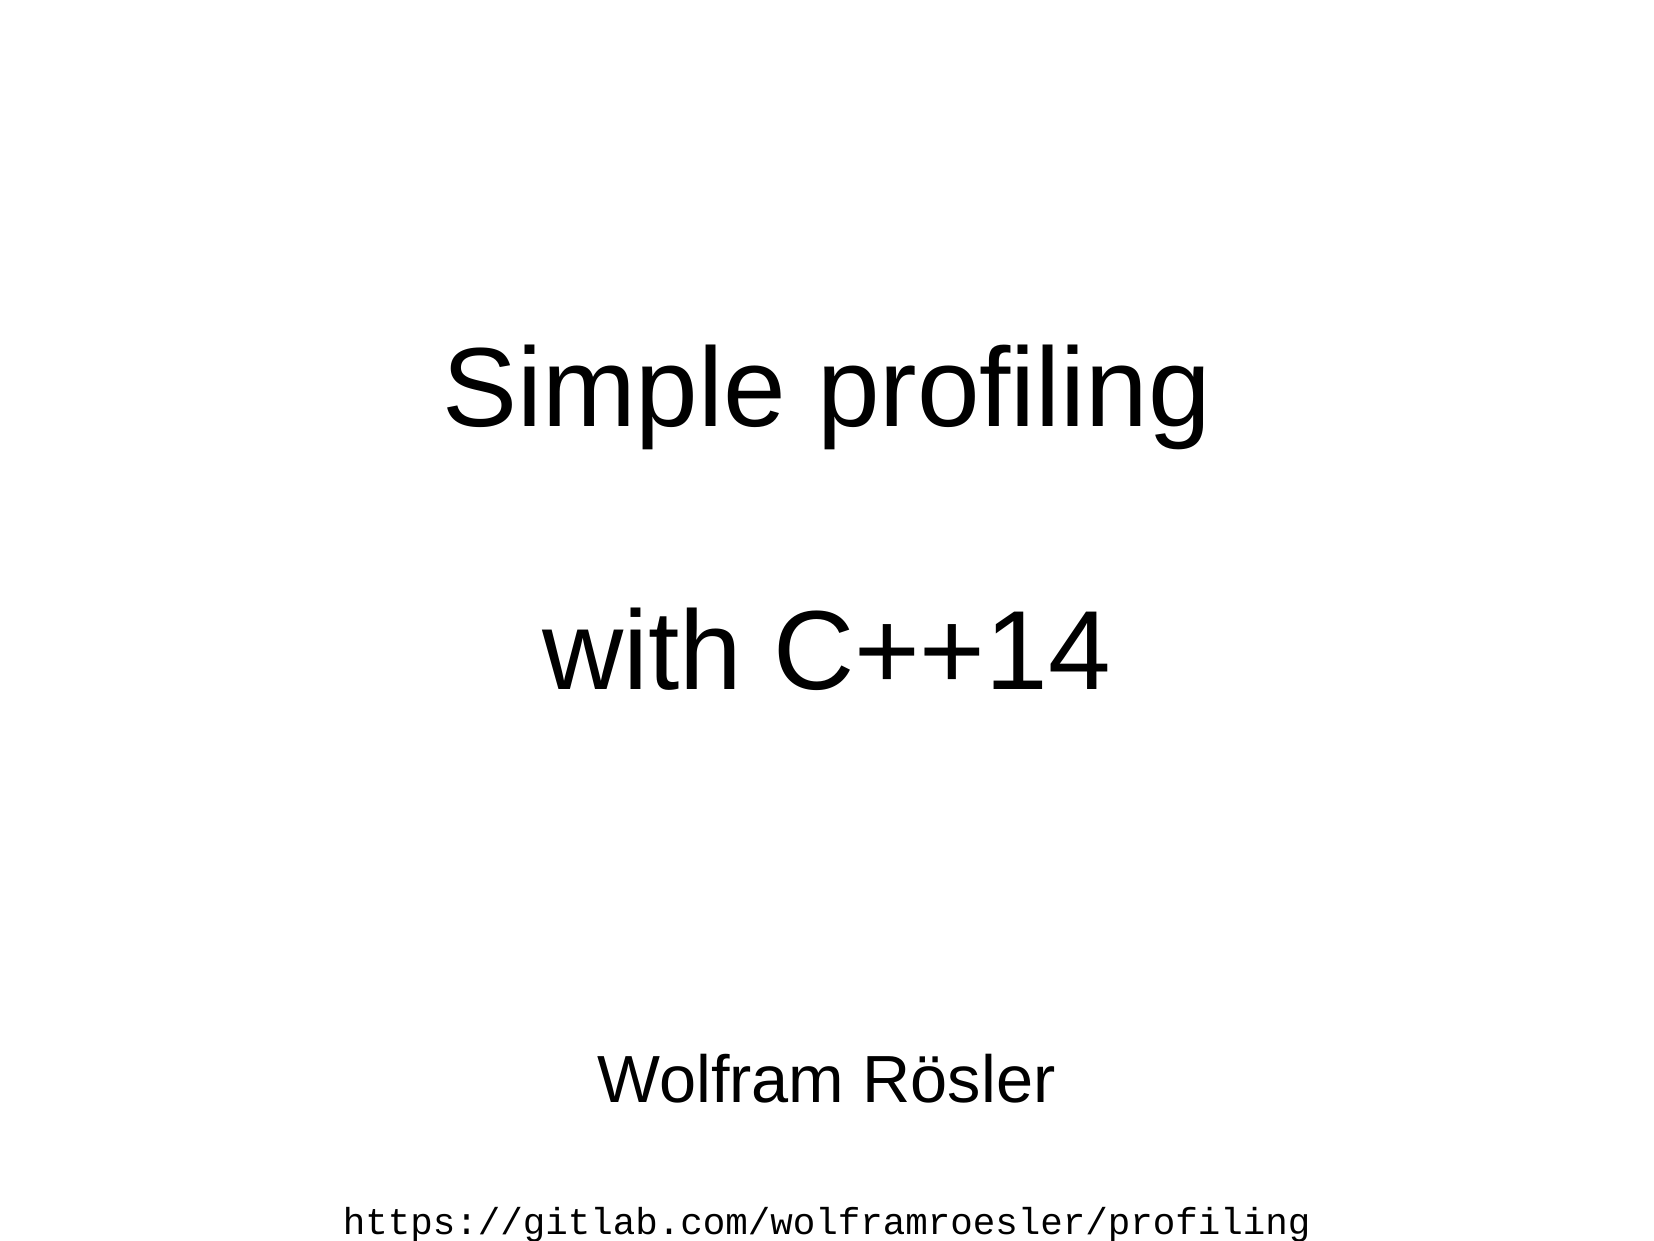

# Simple profiling
with C++14
Wolfram Rösler
https://gitlab.com/wolframroesler/profiling